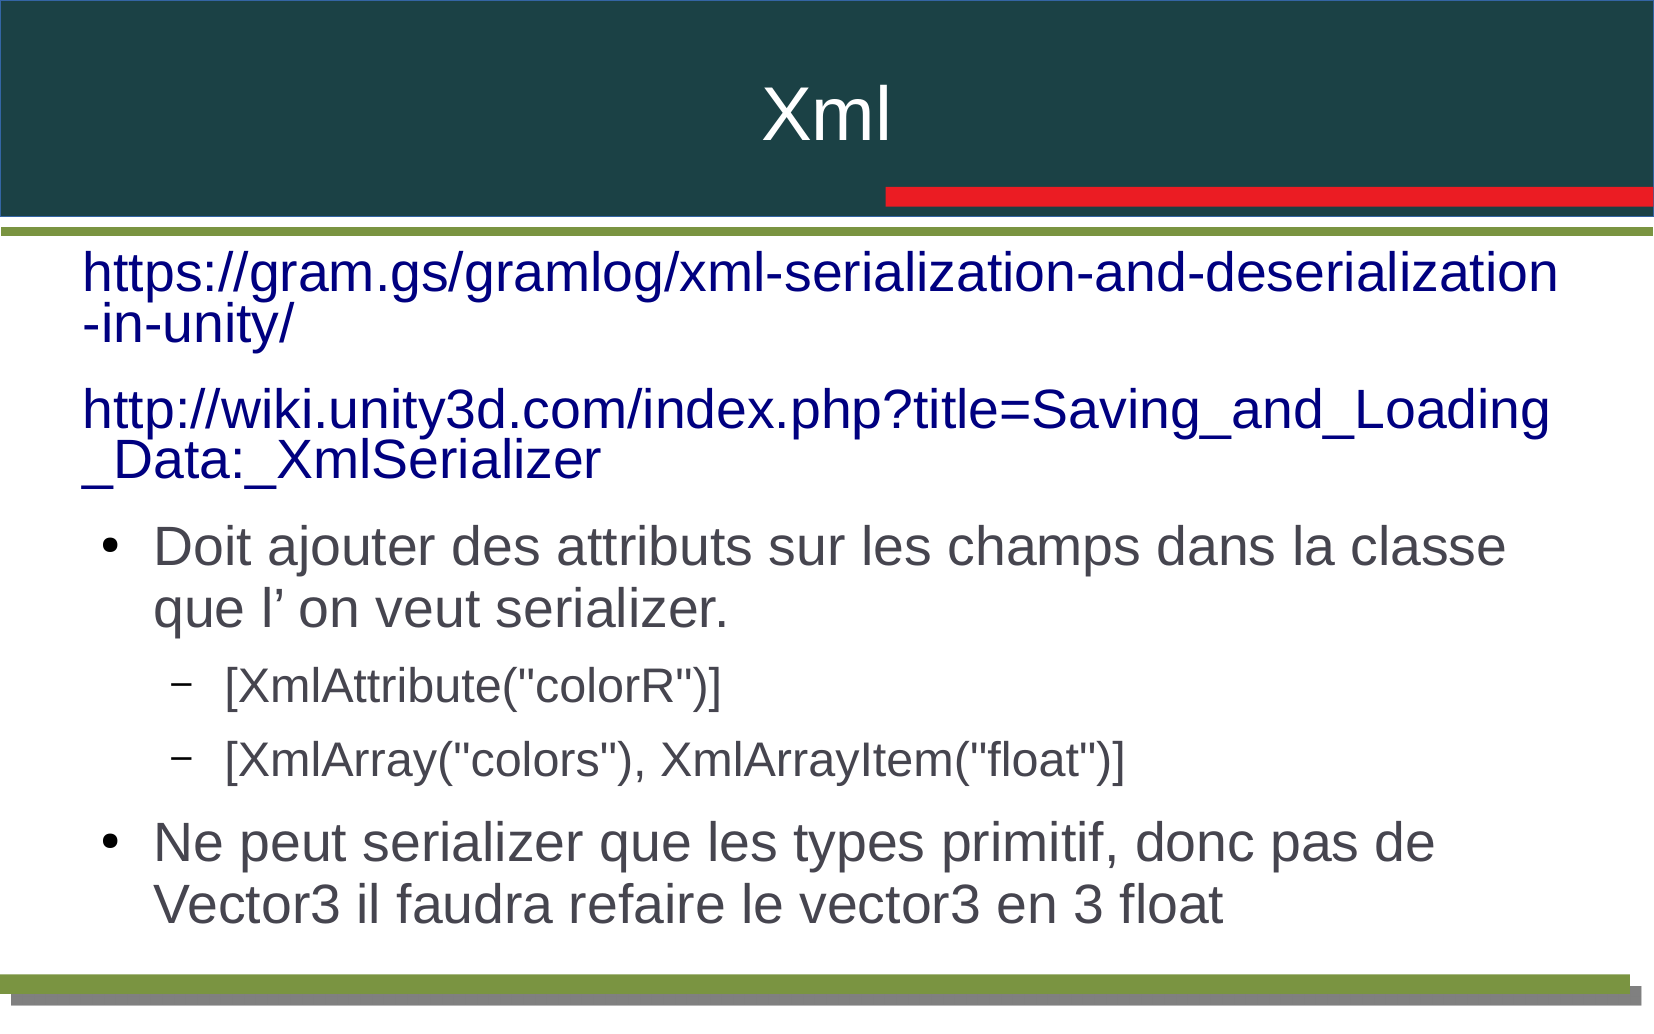

# Xml
https://gram.gs/gramlog/xml-serialization-and-deserialization-in-unity/
http://wiki.unity3d.com/index.php?title=Saving_and_Loading_Data:_XmlSerializer
Doit ajouter des attributs sur les champs dans la classe que l’ on veut serializer.
[XmlAttribute("colorR")]
[XmlArray("colors"), XmlArrayItem("float")]
Ne peut serializer que les types primitif, donc pas de Vector3 il faudra refaire le vector3 en 3 float